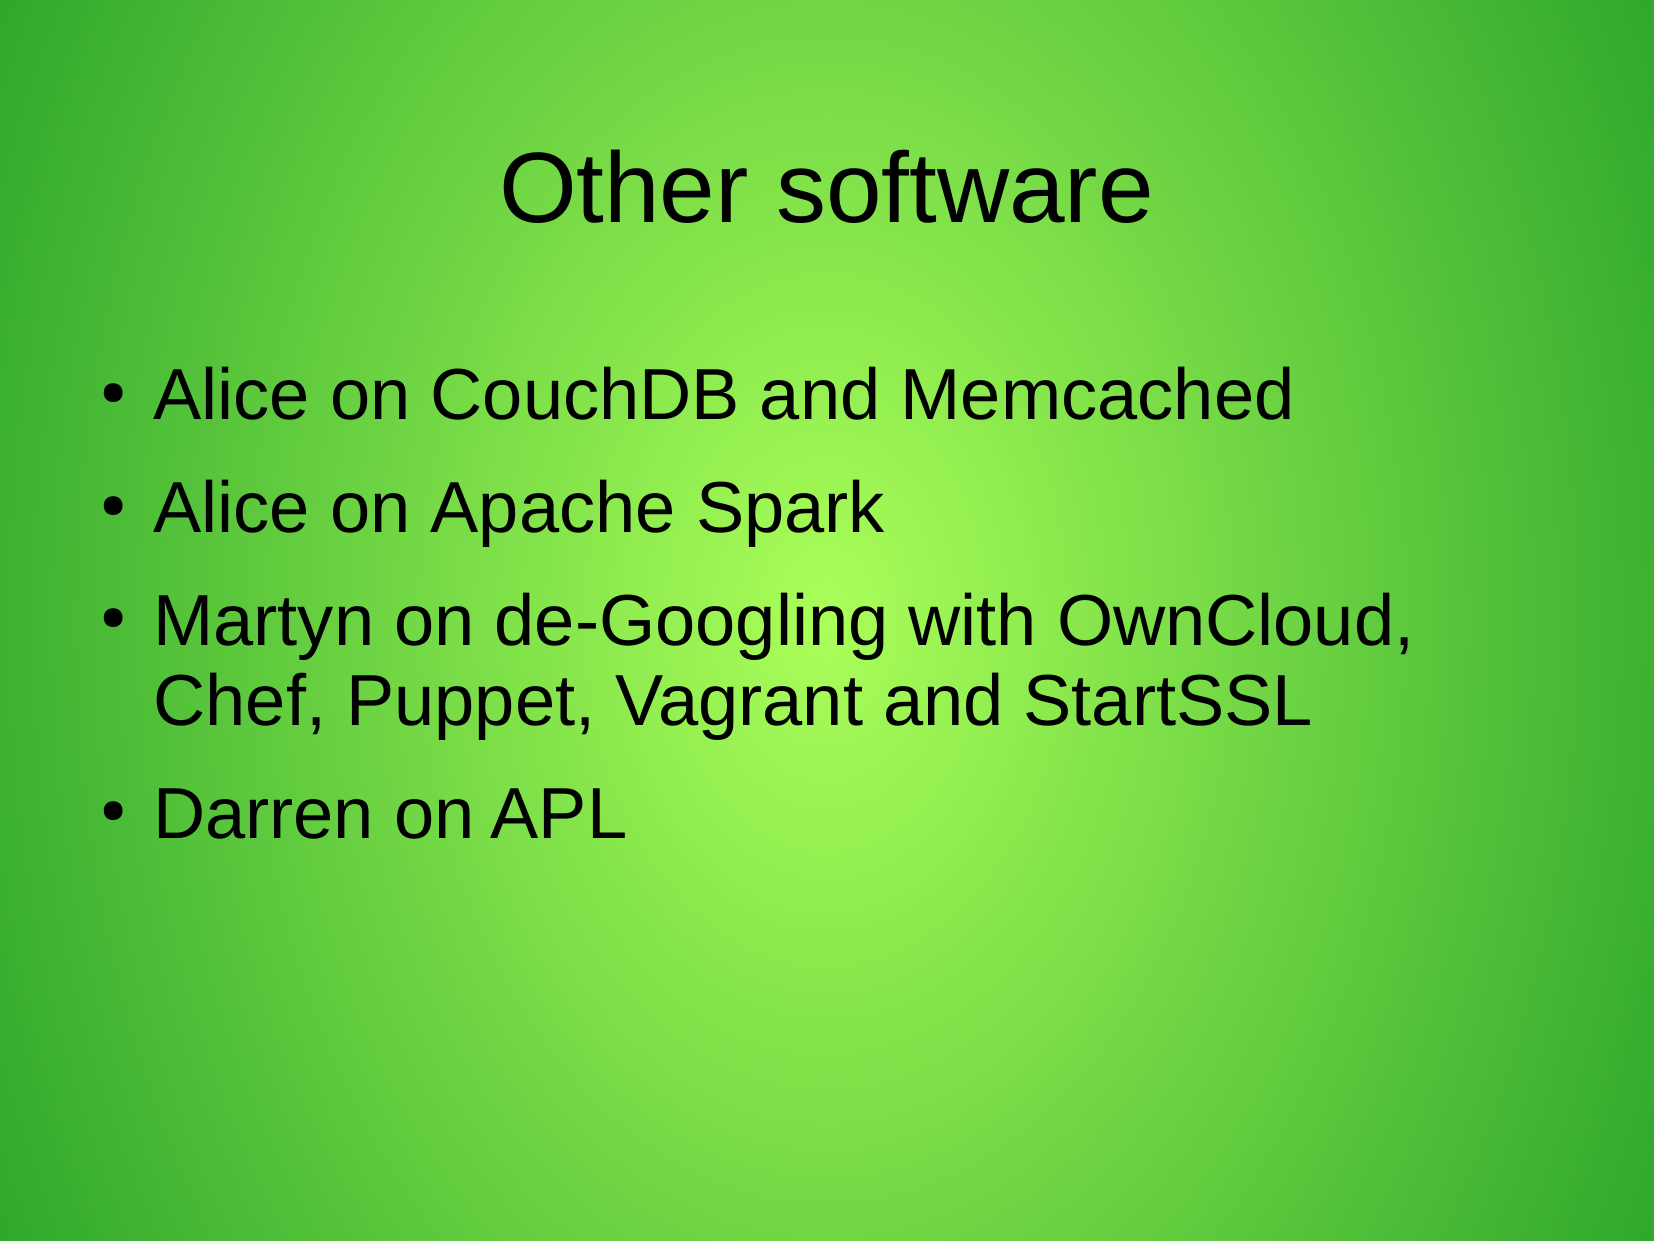

# Other software
Alice on CouchDB and Memcached
Alice on Apache Spark
Martyn on de-Googling with OwnCloud, Chef, Puppet, Vagrant and StartSSL
Darren on APL